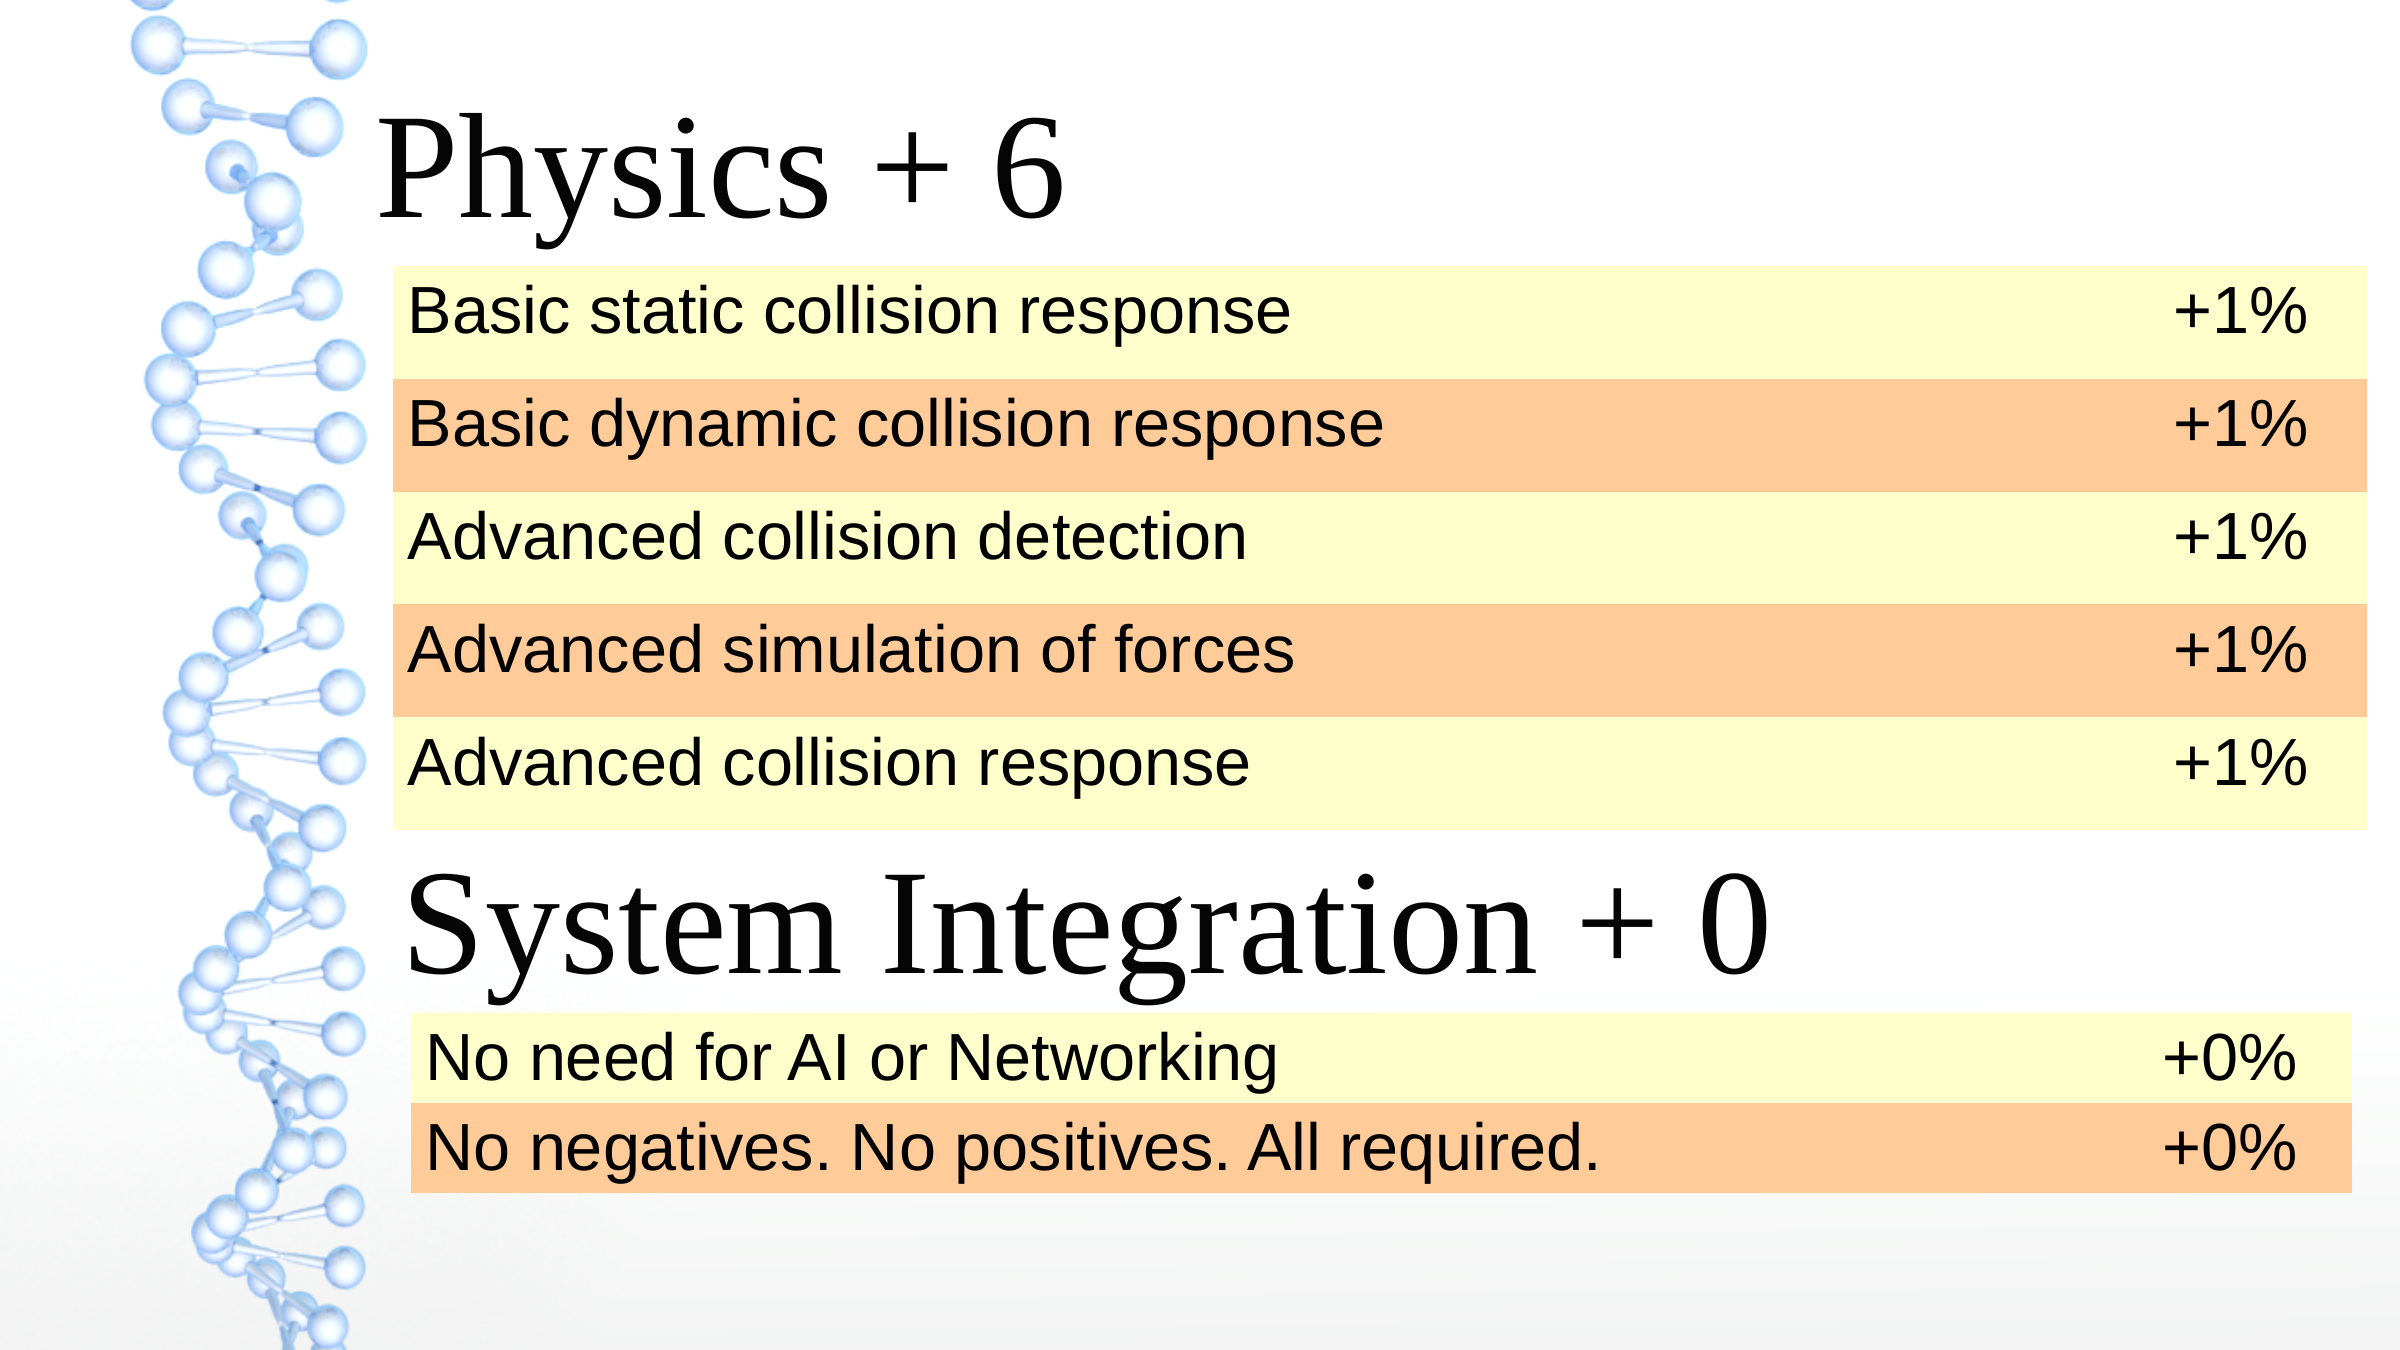

# Physics + 6
| Basic static collision response | +1% |
| --- | --- |
| Basic dynamic collision response | +1% |
| Advanced collision detection | +1% |
| Advanced simulation of forces | +1% |
| Advanced collision response | +1% |
System Integration + 0
| No need for AI or Networking | +0% |
| --- | --- |
| No negatives. No positives. All required. | +0% |